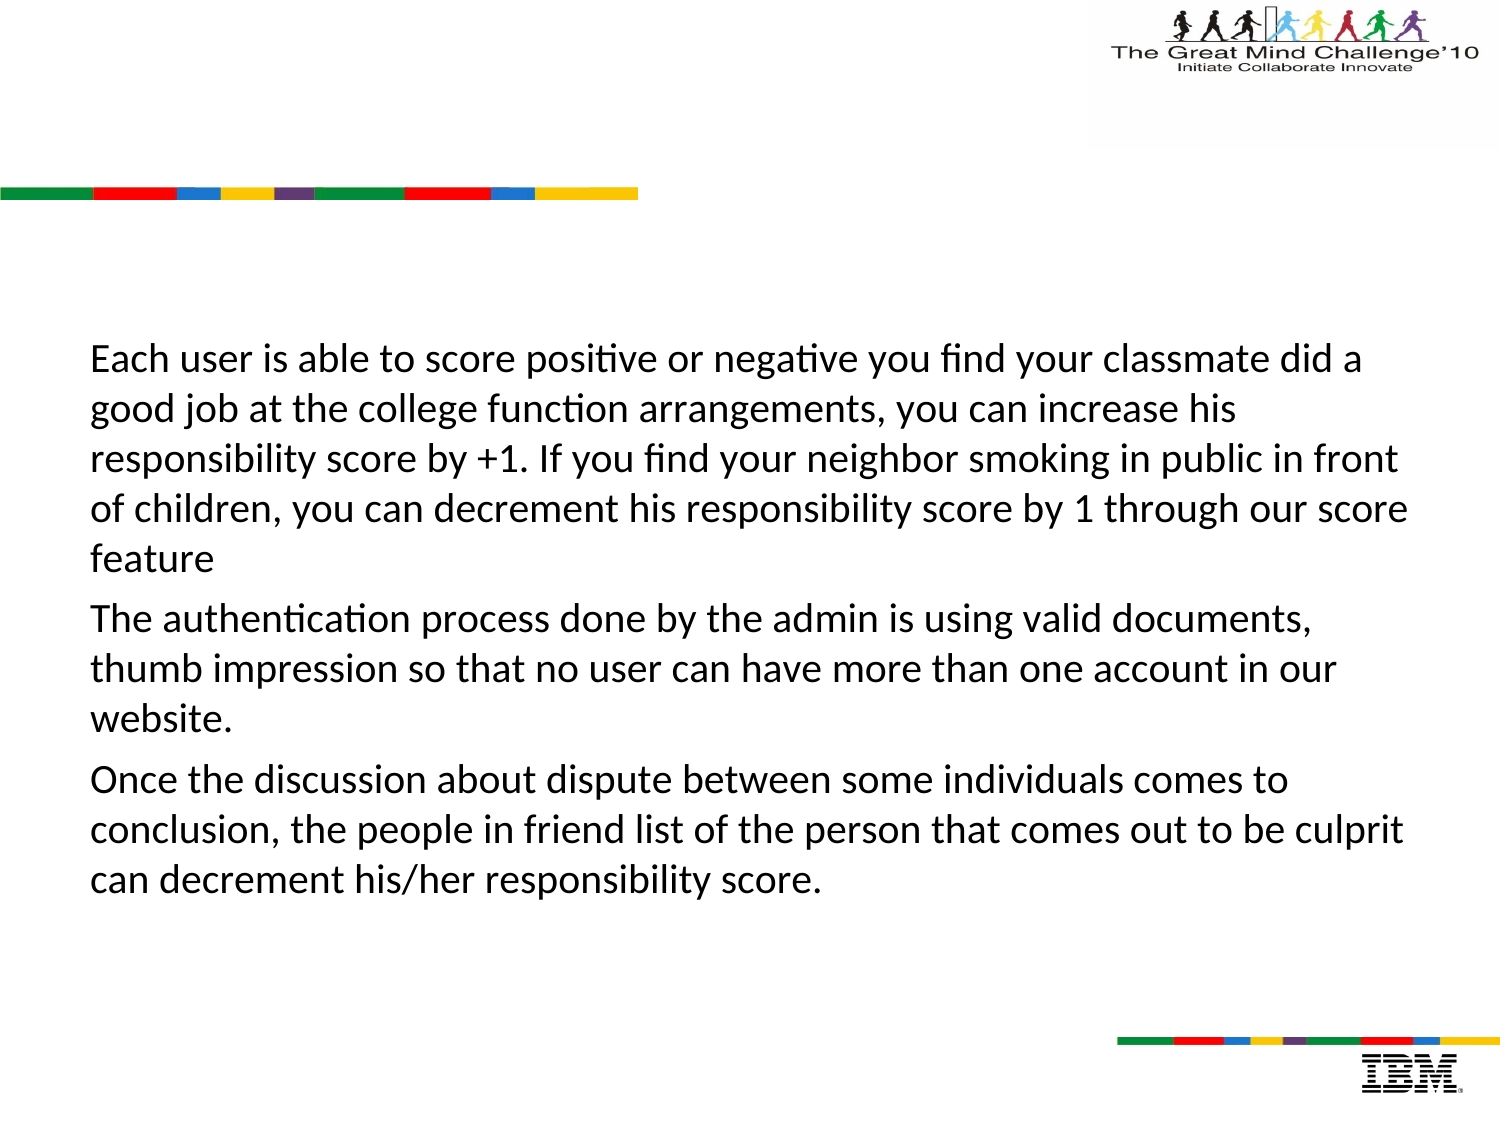

Each user is able to score positive or negative you find your classmate did a good job at the college function arrangements, you can increase his responsibility score by +1. If you find your neighbor smoking in public in front of children, you can decrement his responsibility score by 1 through our score feature
The authentication process done by the admin is using valid documents, thumb impression so that no user can have more than one account in our website.
Once the discussion about dispute between some individuals comes to conclusion, the people in friend list of the person that comes out to be culprit can decrement his/her responsibility score.